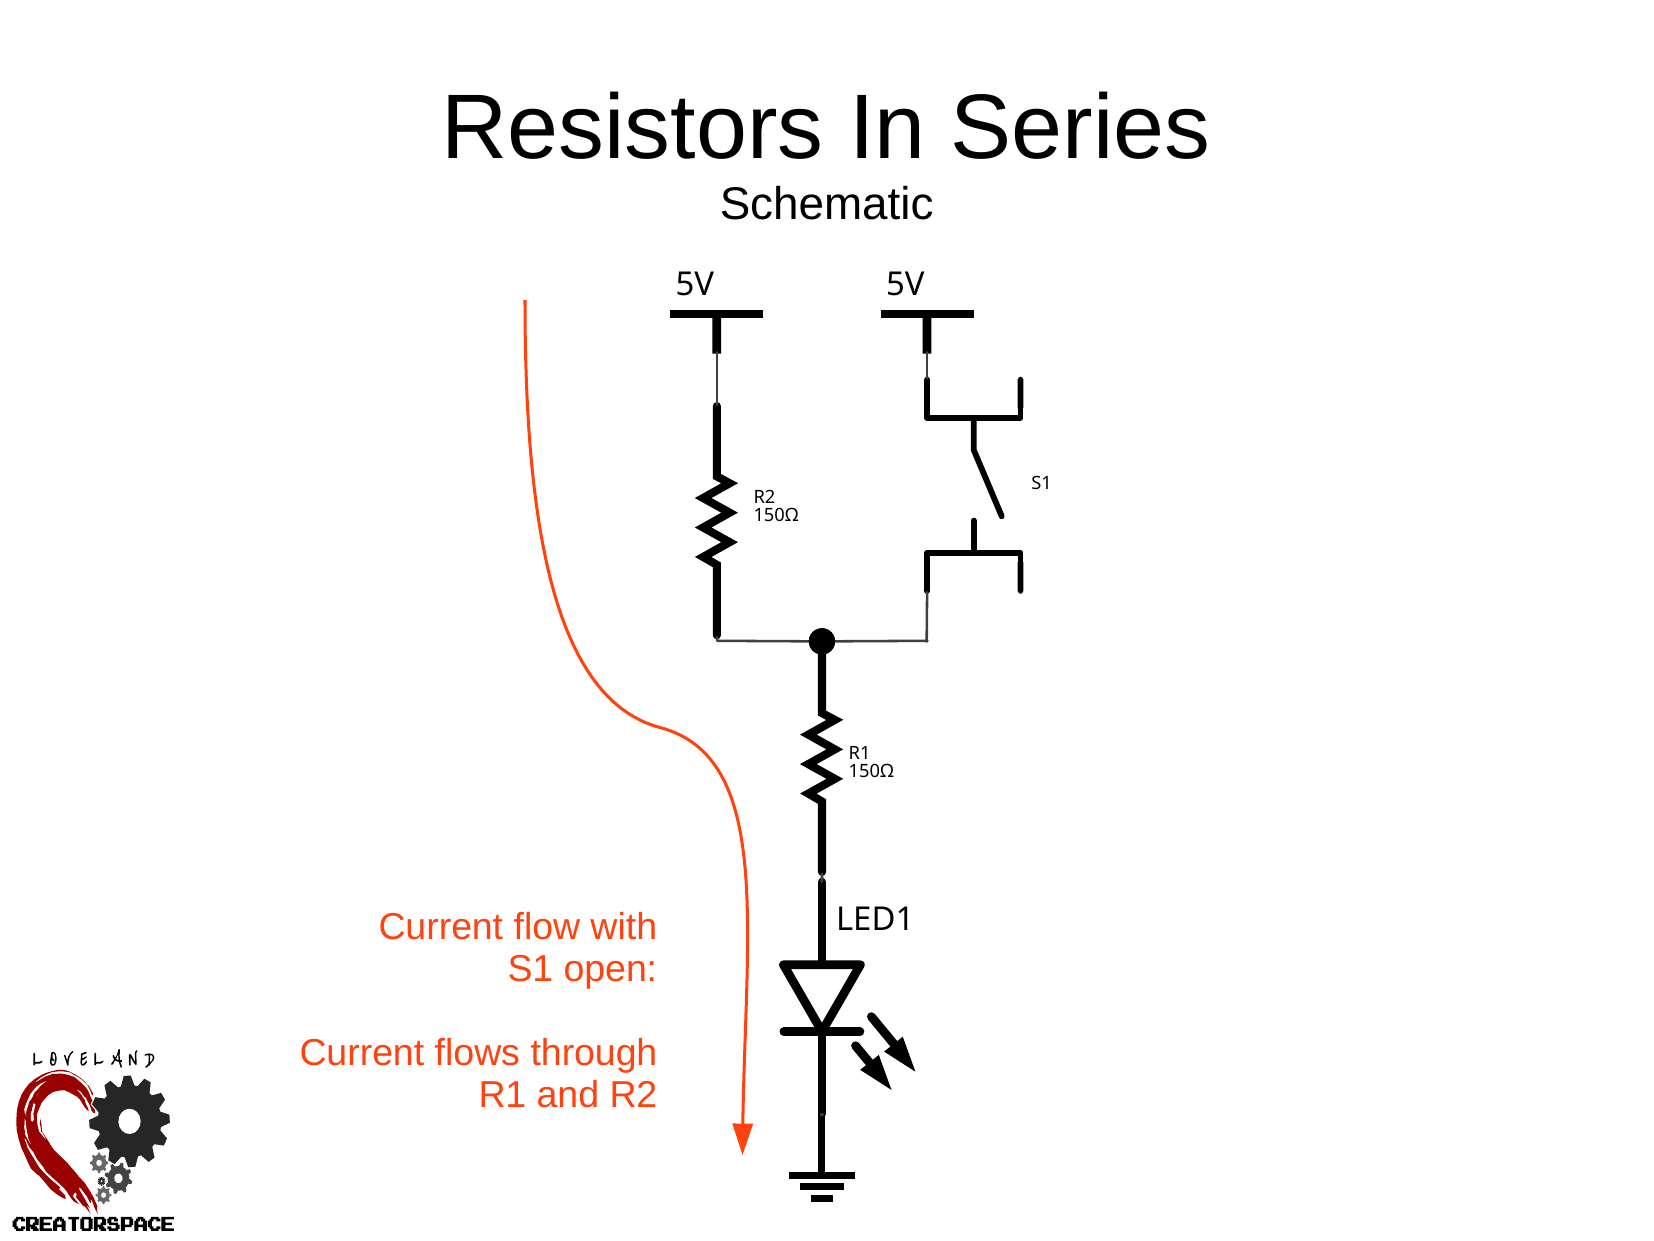

# Resistors In Series Schematic
Current flow with
S1 open:
Current flows through
R1 and R2